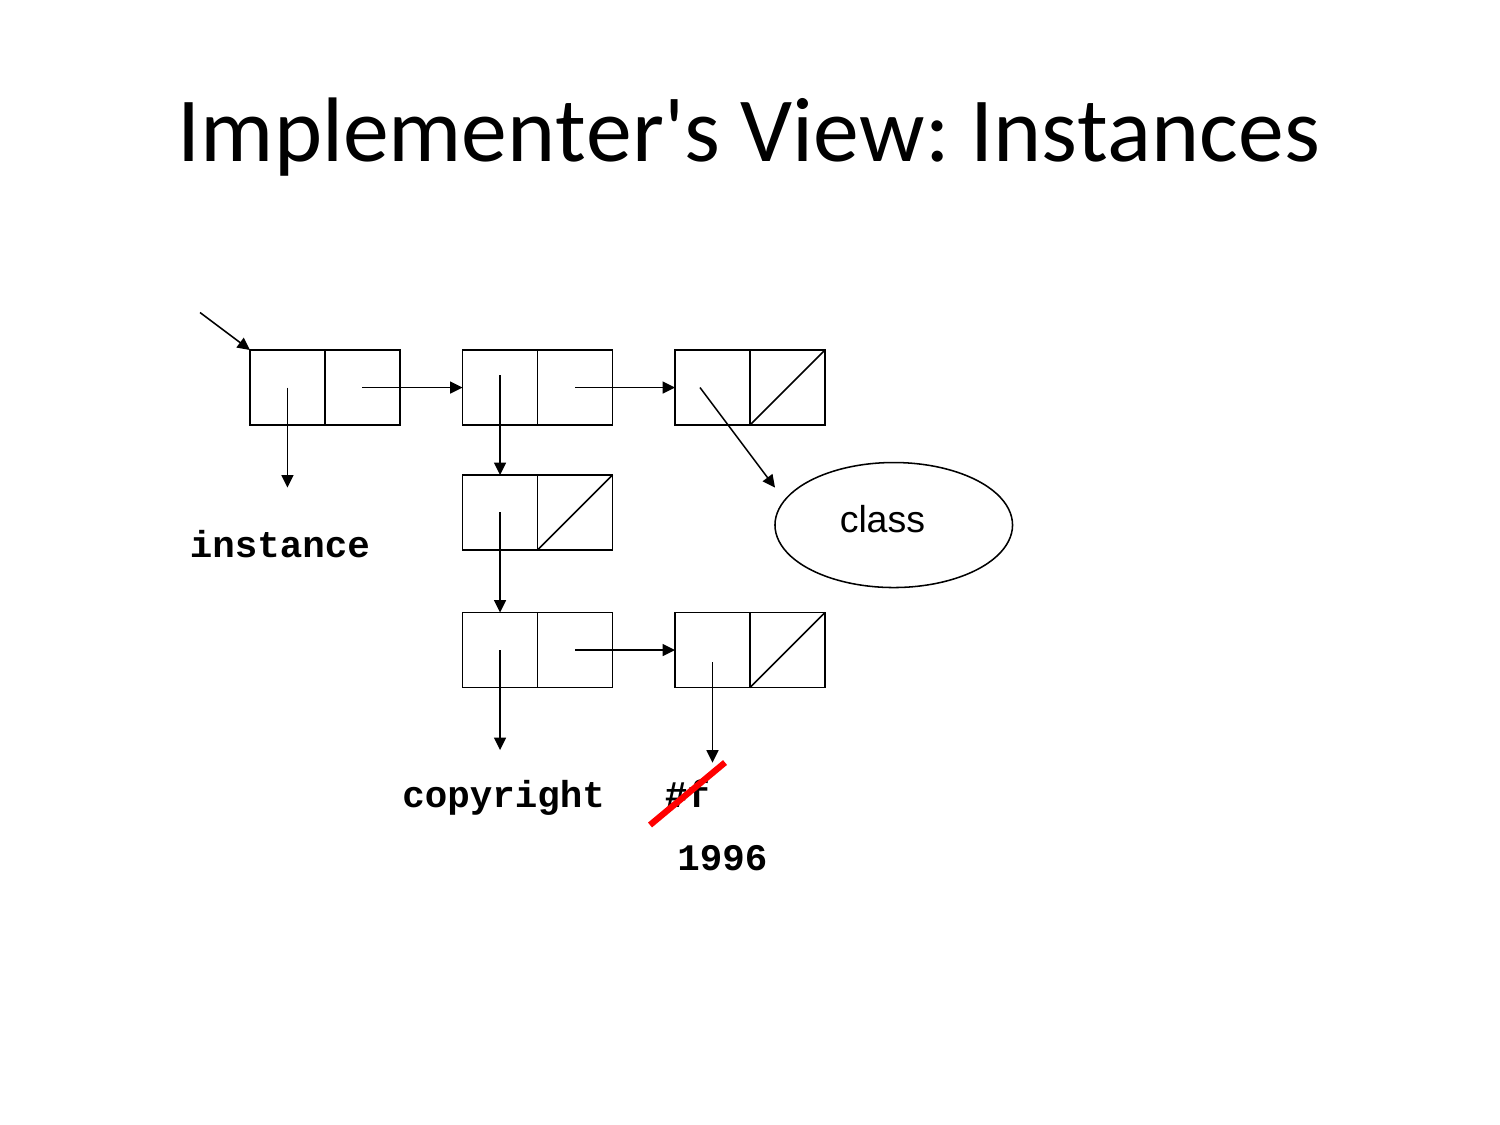

# Implementer's View: Instances
class
instance
copyright
#f
1996